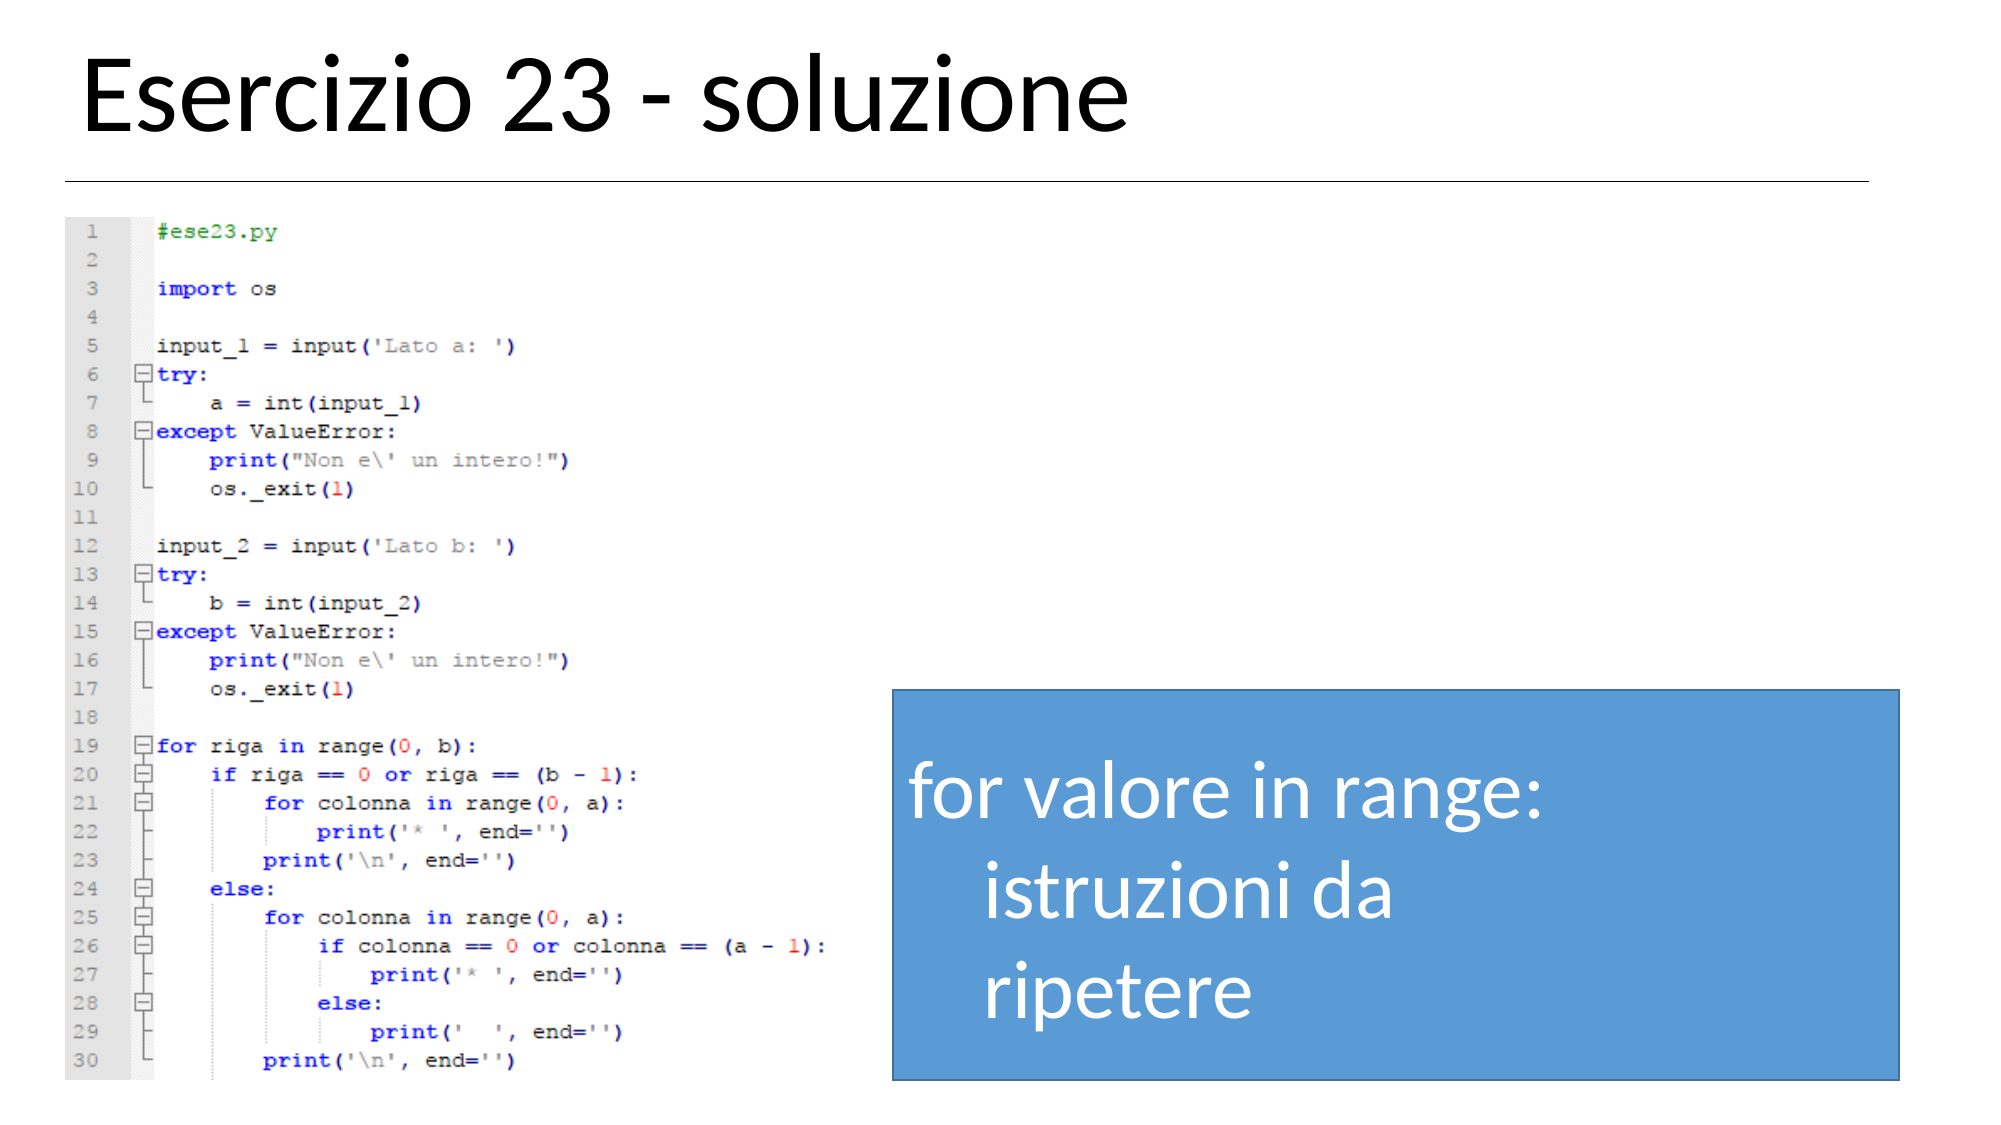

Esercizio 23 - soluzione
for valore in range:
 istruzioni da
 ripetere